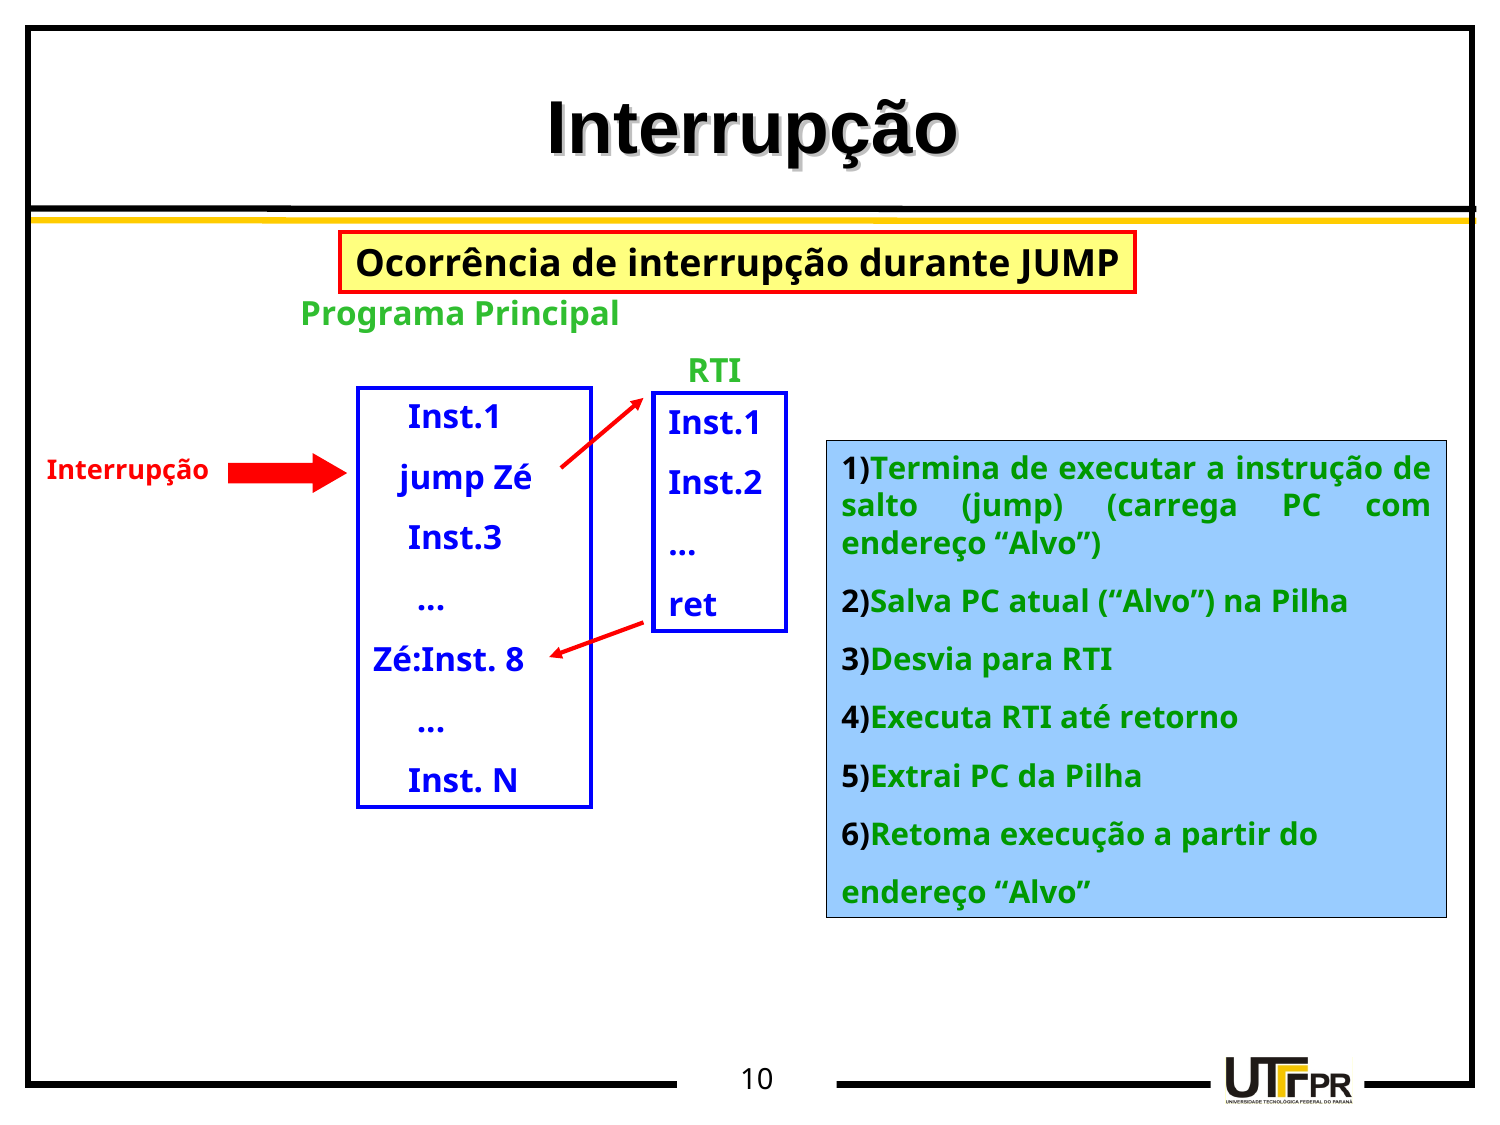

# Interrupção
Ocorrência de interrupção durante JUMP
Programa Principal
RTI
 Inst.1
 jump Zé
 Inst.3
 ...
Zé:Inst. 8
 ...
 Inst. N
Inst.1
Inst.2
...
ret
Termina de executar a instrução de salto (jump) (carrega PC com endereço “Alvo”)
Salva PC atual (“Alvo”) na Pilha
Desvia para RTI
Executa RTI até retorno
Extrai PC da Pilha
Retoma execução a partir do
endereço “Alvo”
Interrupção